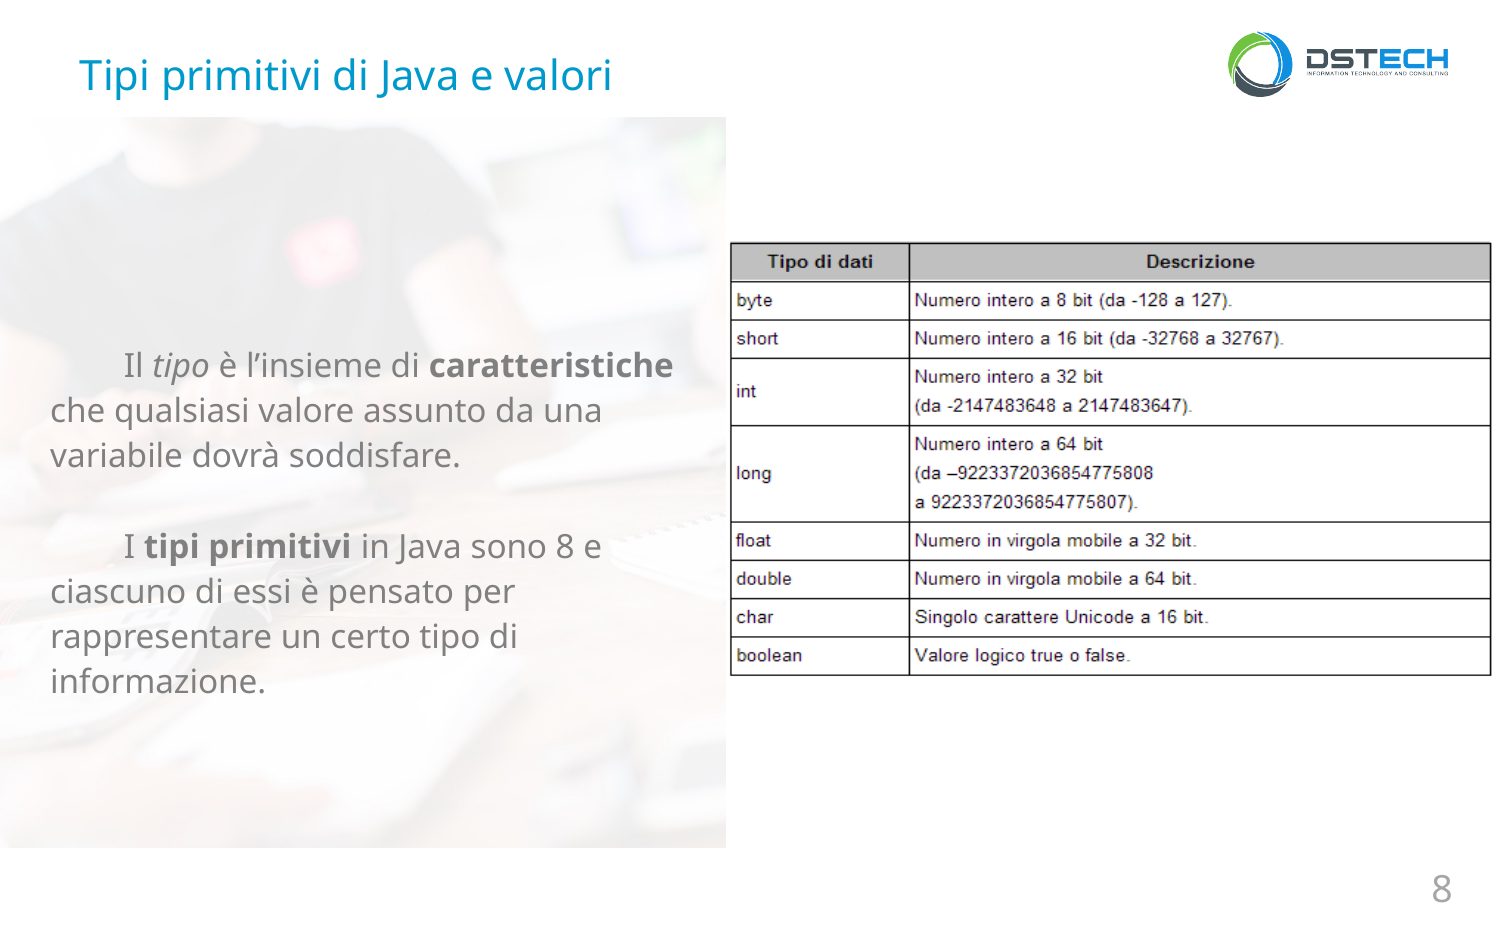

Tipi primitivi di Java e valori
	Il tipo è l’insieme di caratteristiche che qualsiasi valore assunto da una variabile dovrà soddisfare.
	I tipi primitivi in Java sono 8 e ciascuno di essi è pensato per rappresentare un certo tipo di informazione.
8